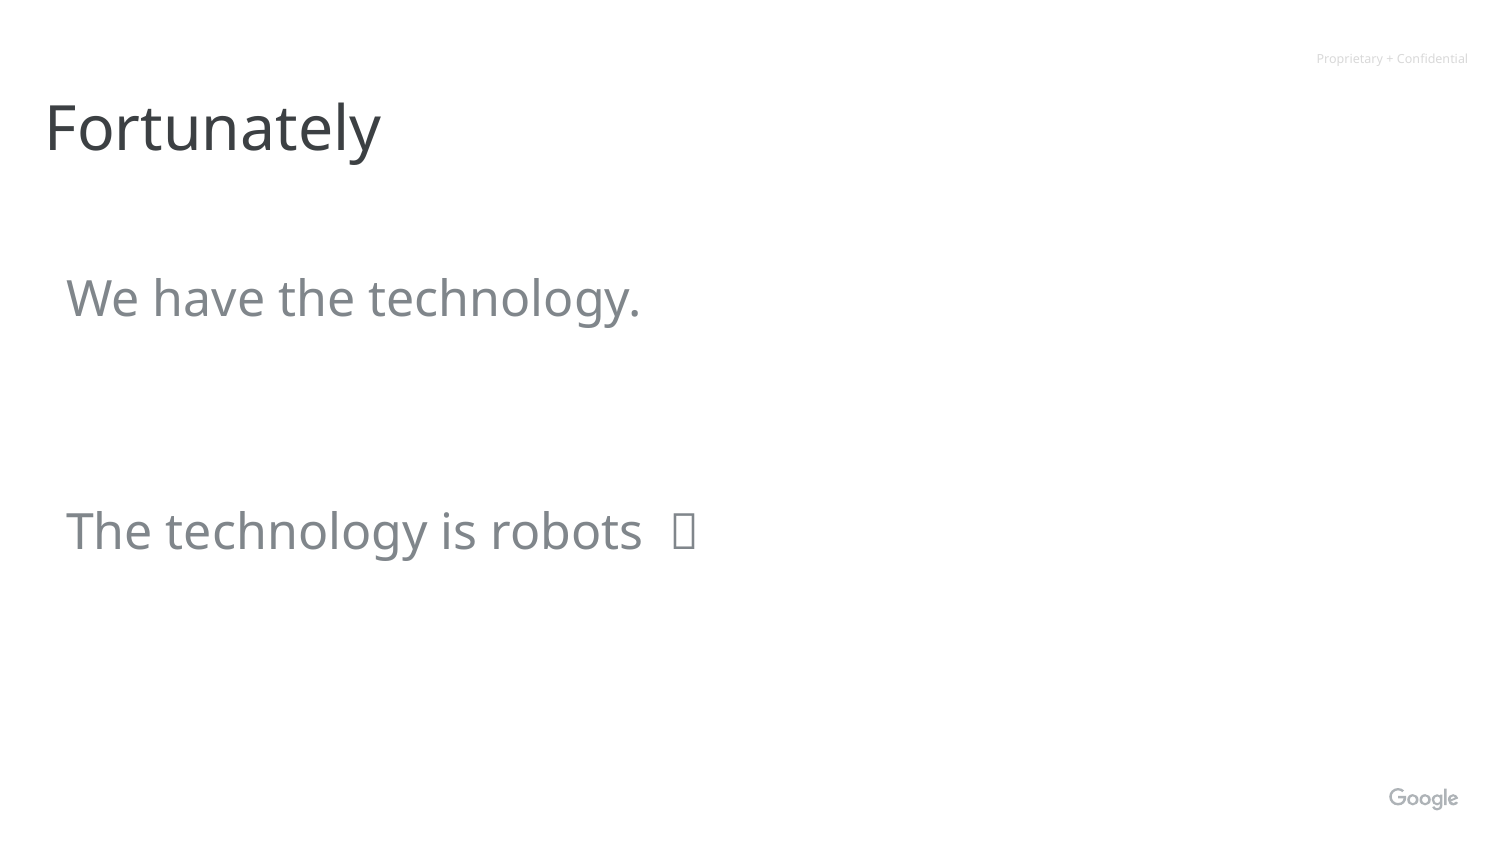

# Fortunately
We have the technology.
The technology is robots 🤖